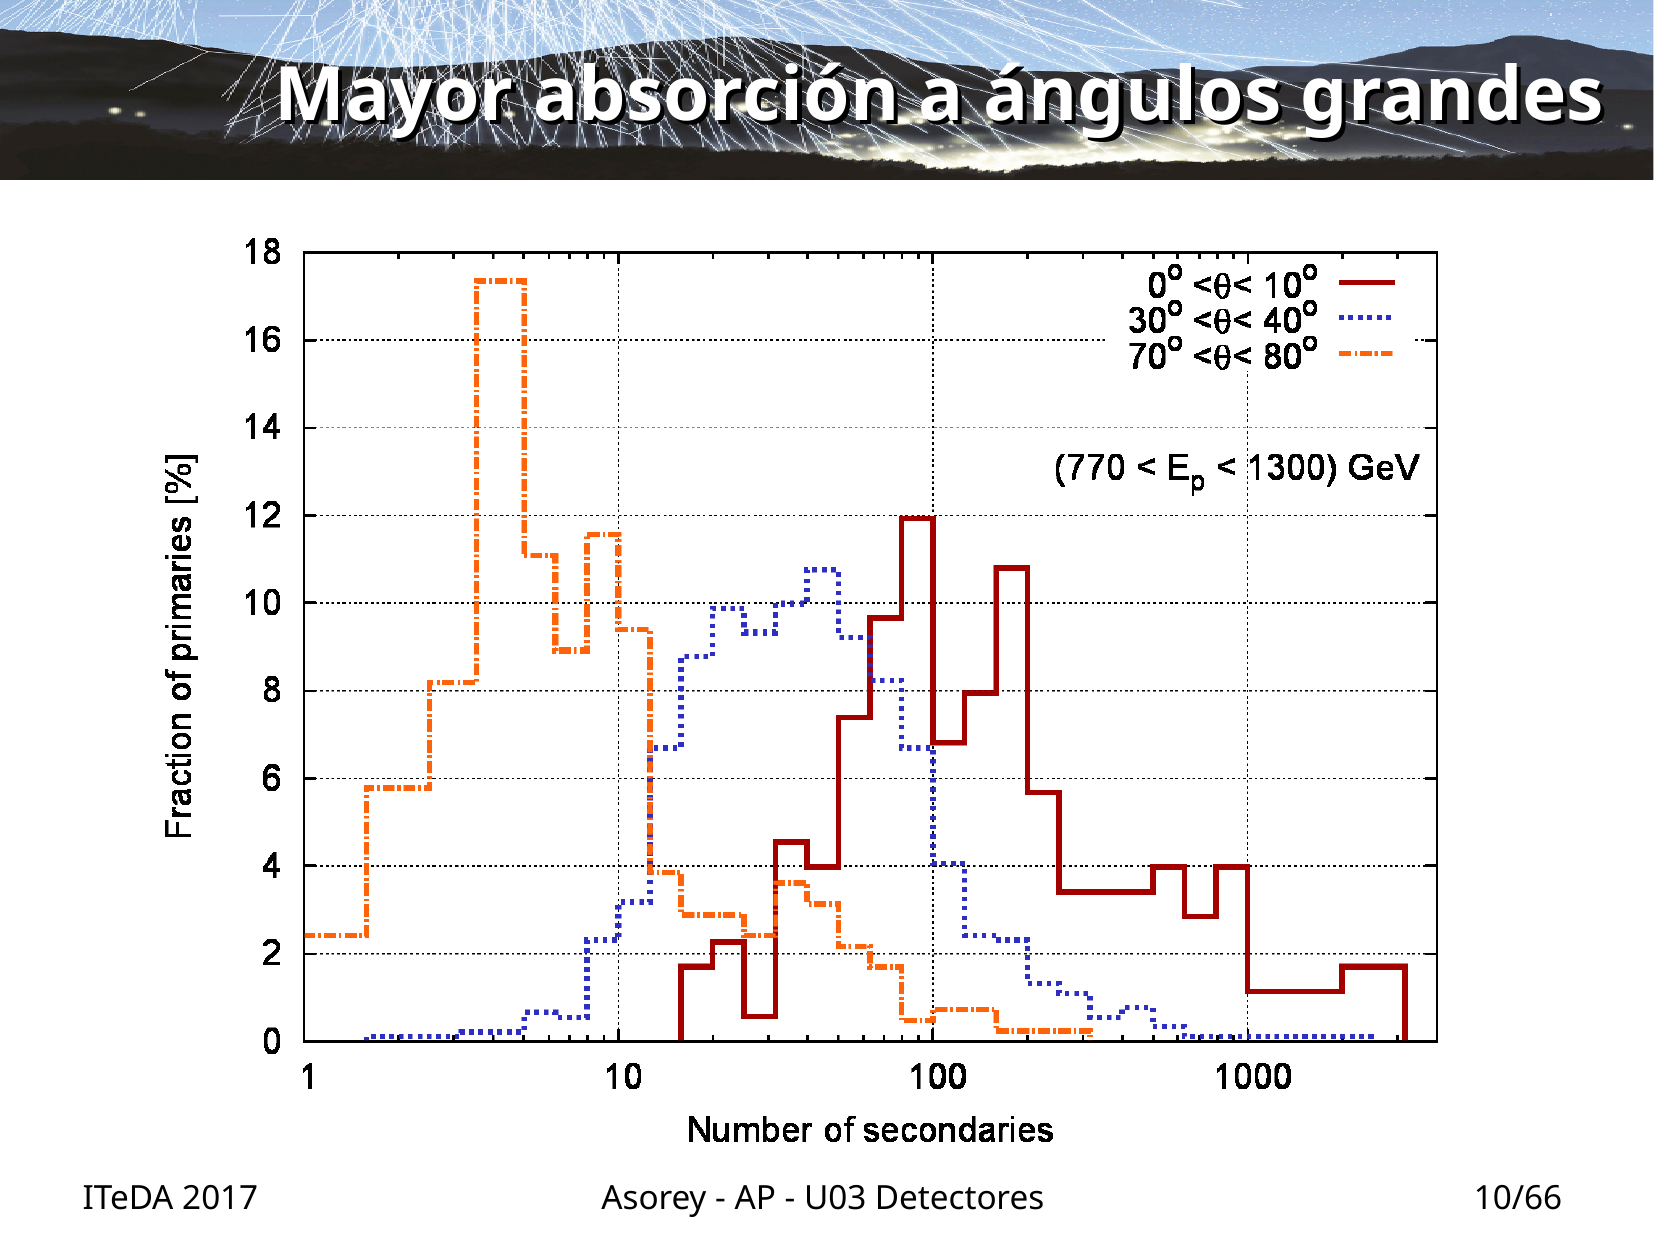

# Mayor absorción a ángulos grandes
ITeDA 2017
Asorey - AP - U03 Detectores
10